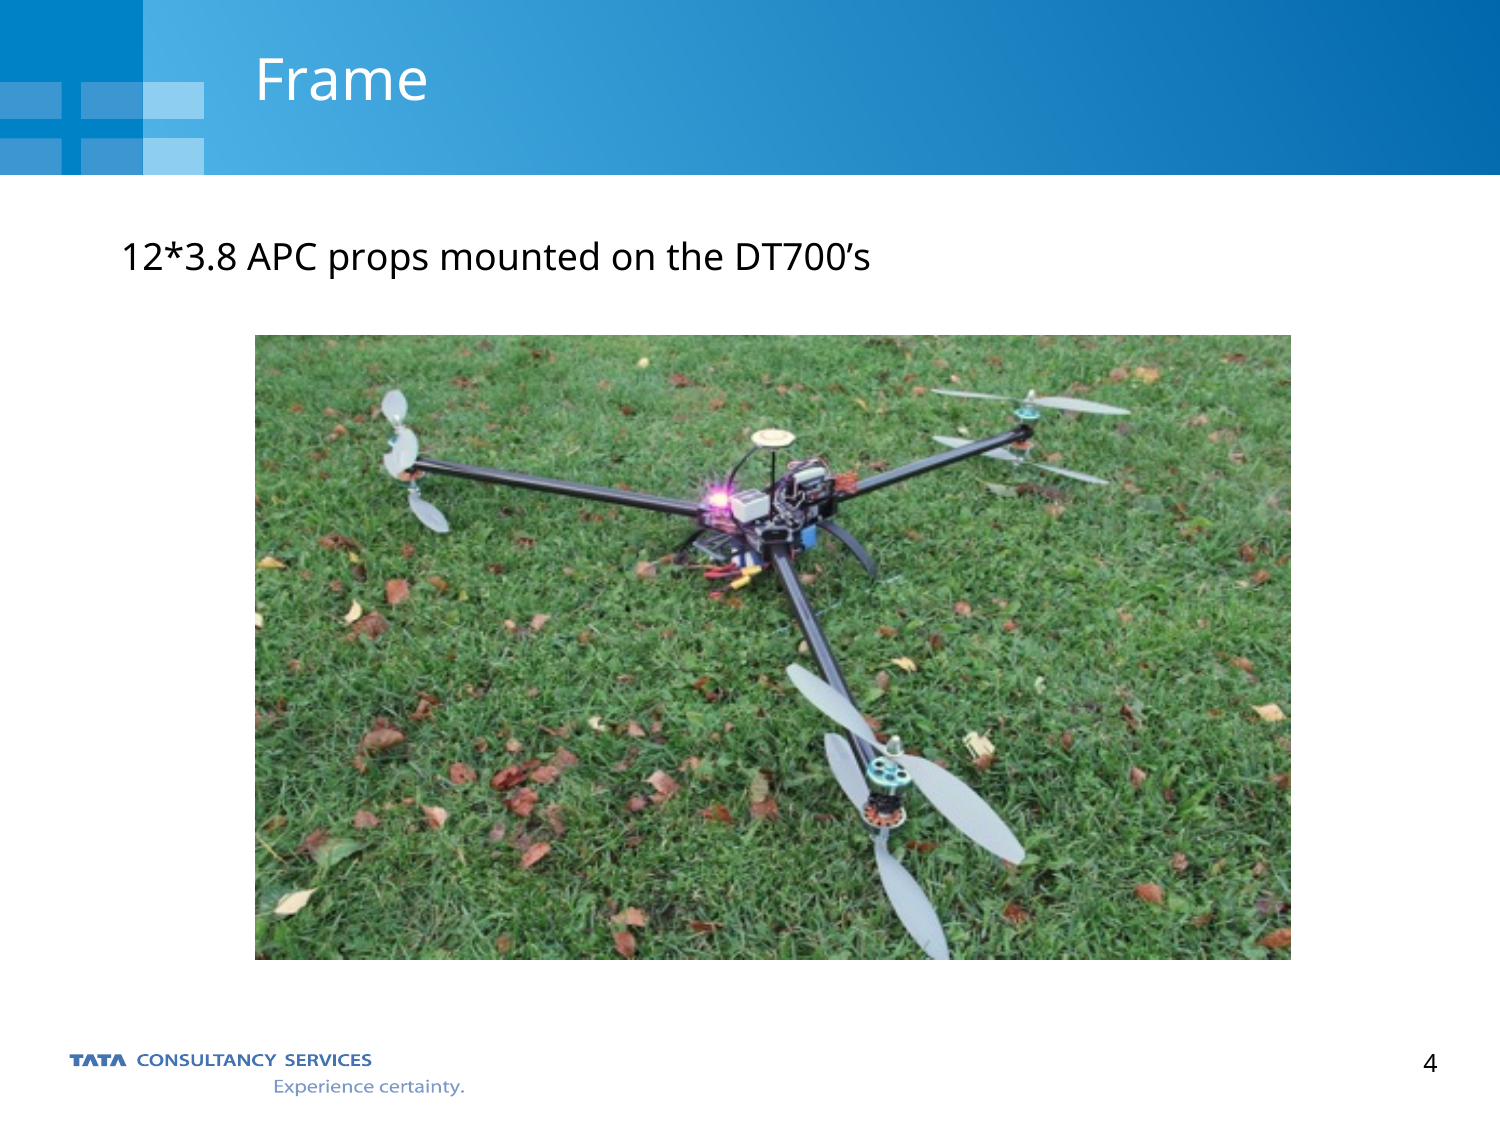

Frame
12*3.8 APC props mounted on the DT700’s